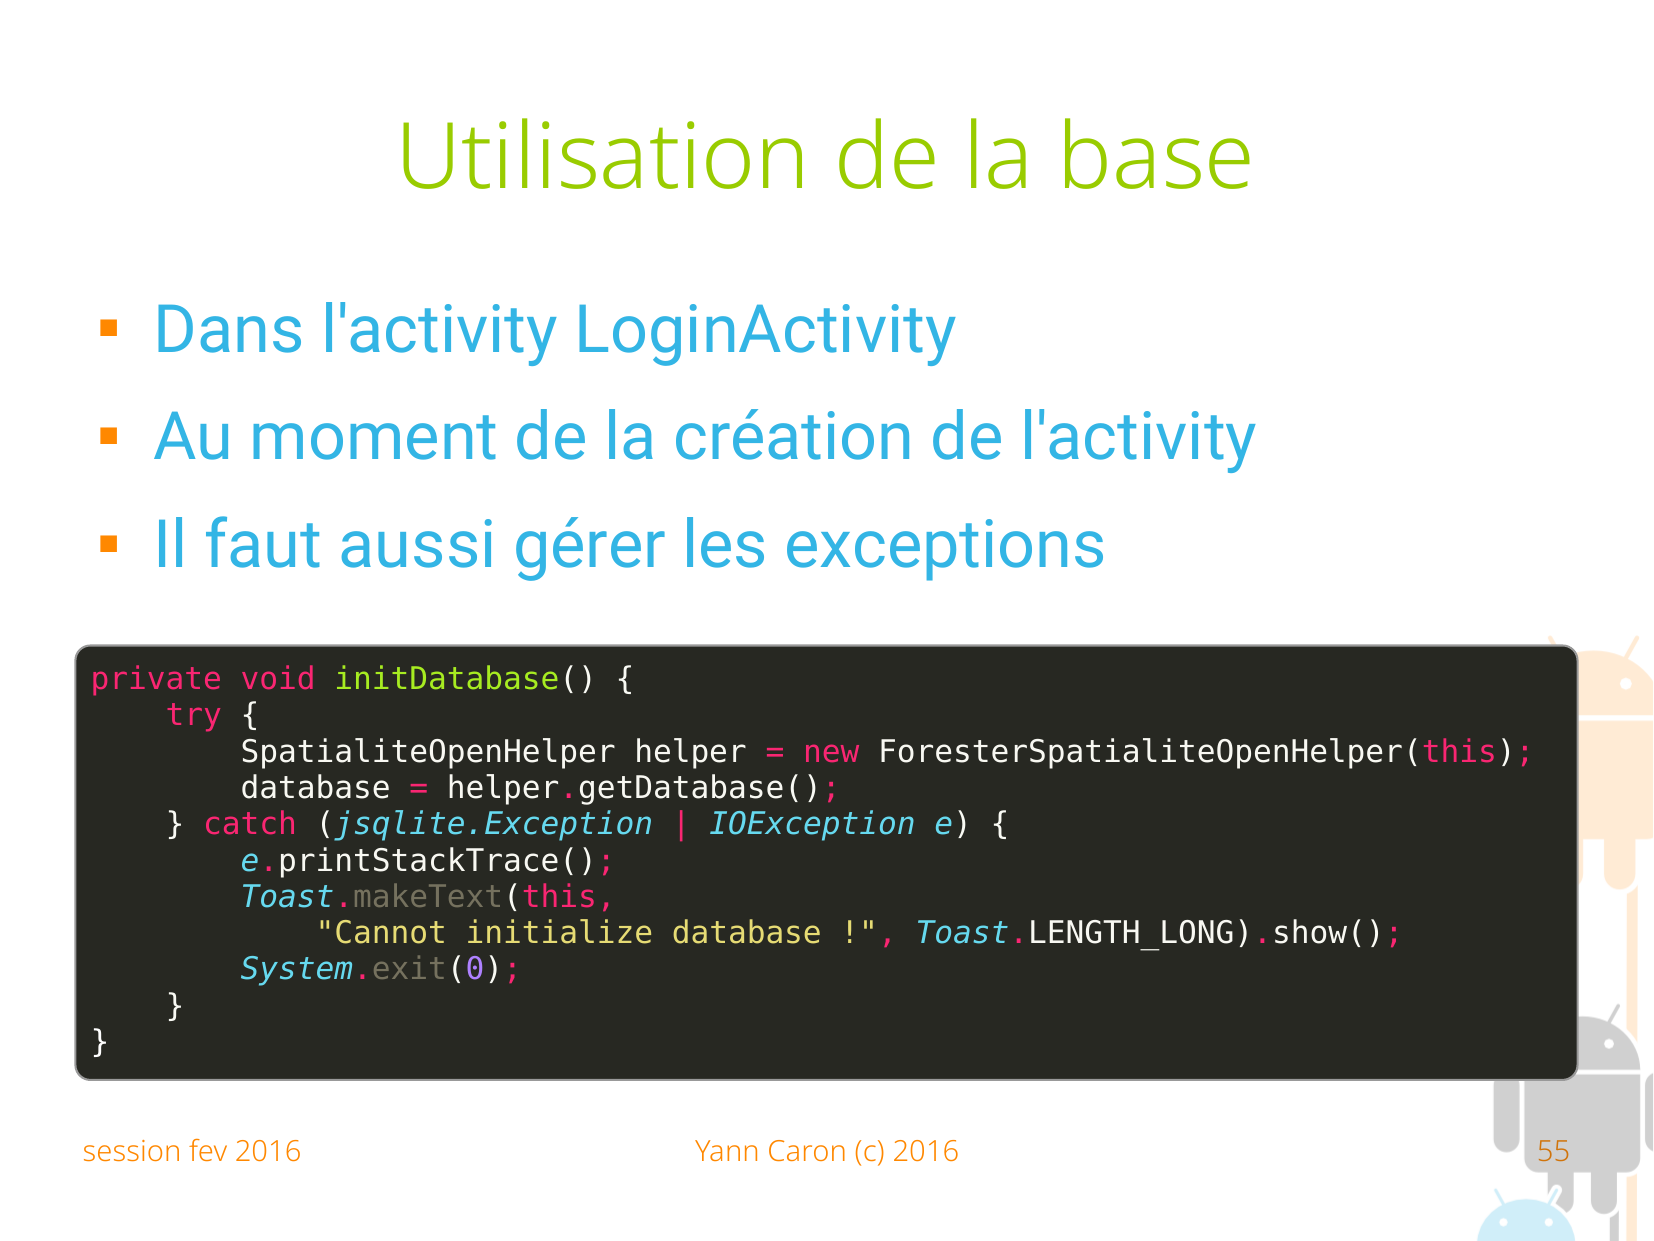

# Utilisation de la base
Dans l'activity LoginActivity
Au moment de la création de l'activity
Il faut aussi gérer les exceptions
private void initDatabase() {
 try {
 SpatialiteOpenHelper helper = new ForesterSpatialiteOpenHelper(this);
 database = helper.getDatabase();
 } catch (jsqlite.Exception | IOException e) {
 e.printStackTrace();
 Toast.makeText(this,
 "Cannot initialize database !", Toast.LENGTH_LONG).show();
 System.exit(0);
 }
}
session fev 2016
Yann Caron (c) 2016
55